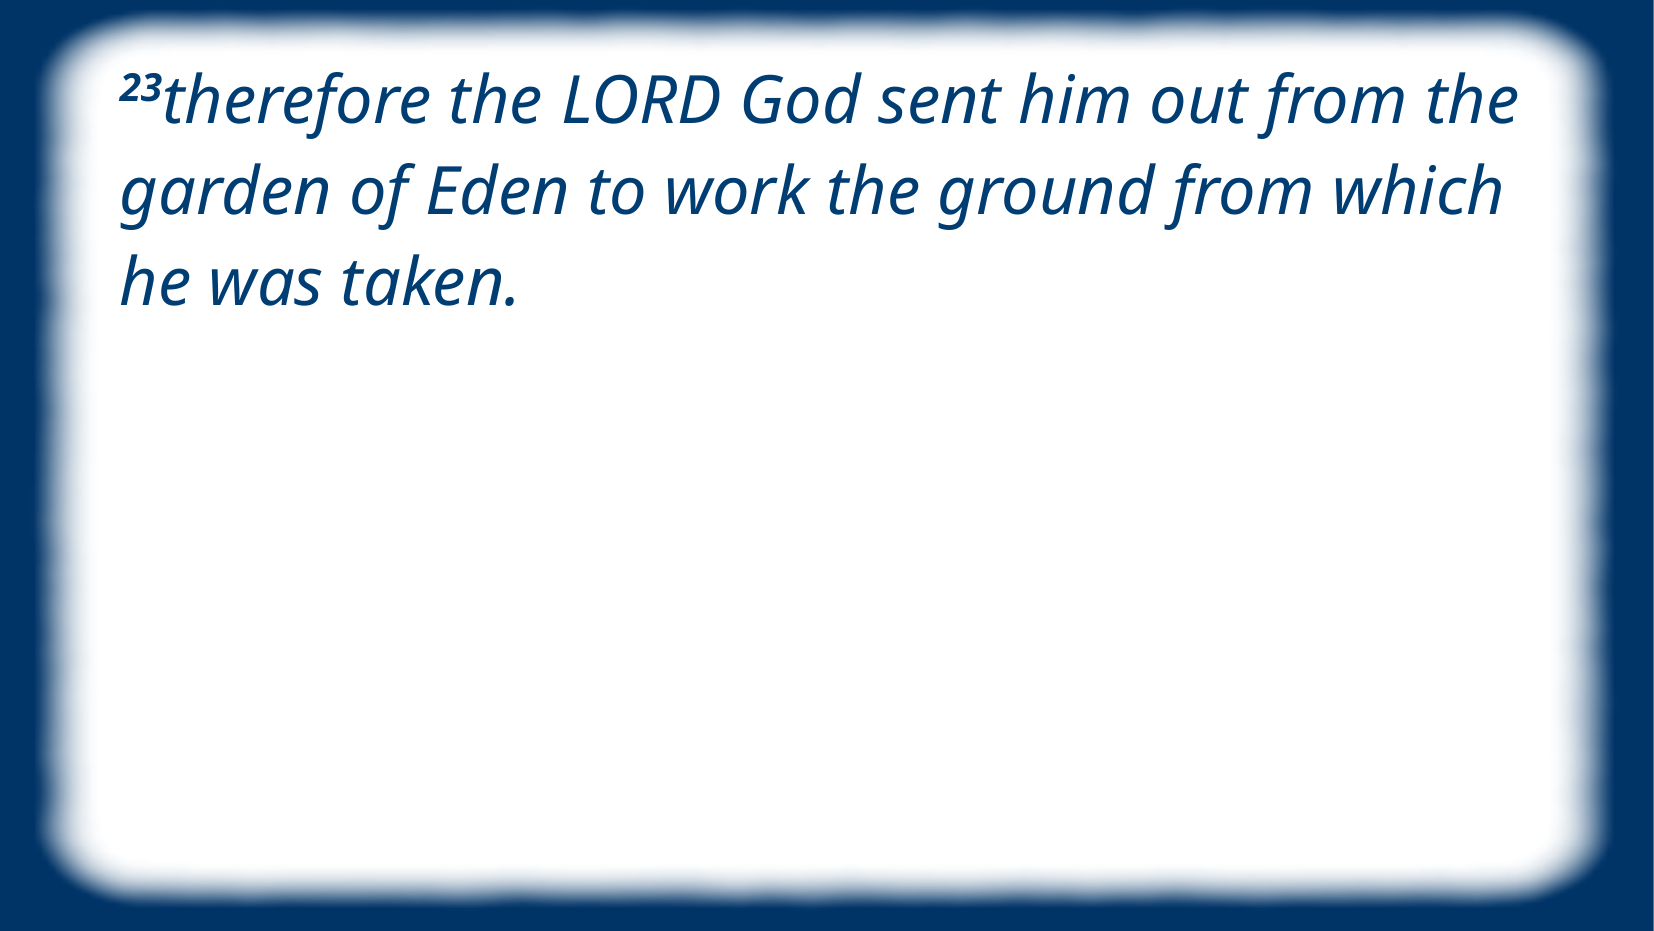

23therefore the Lord God sent him out from the garden of Eden to work the ground from which he was taken.